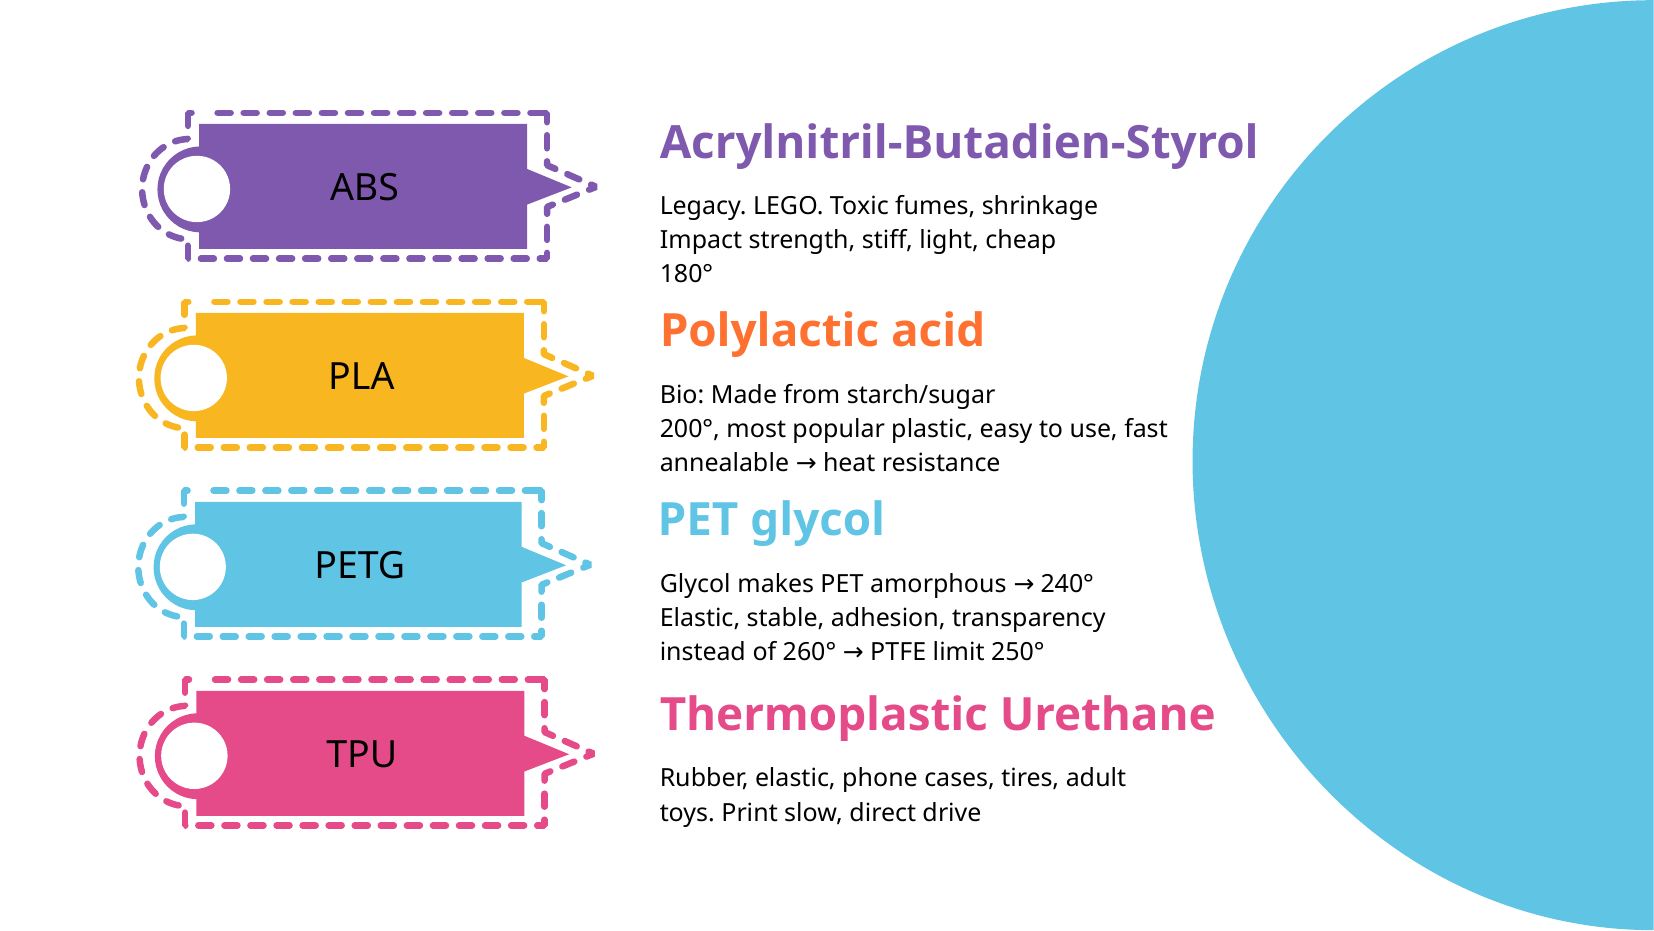

# Acrylnitril-Butadien-Styrol
ABS
Legacy. LEGO. Toxic fumes, shrinkage
Impact strength, stiff, light, cheap
180°
Polylactic acid
PLA
Bio: Made from starch/sugar
200°, most popular plastic, easy to use, fast
annealable → heat resistance
PET glycol
PETG
Glycol makes PET amorphous → 240°
Elastic, stable, adhesion, transparency
instead of 260° → PTFE limit 250°
Thermoplastic Urethane
TPU
Rubber, elastic, phone cases, tires, adult toys. Print slow, direct drive